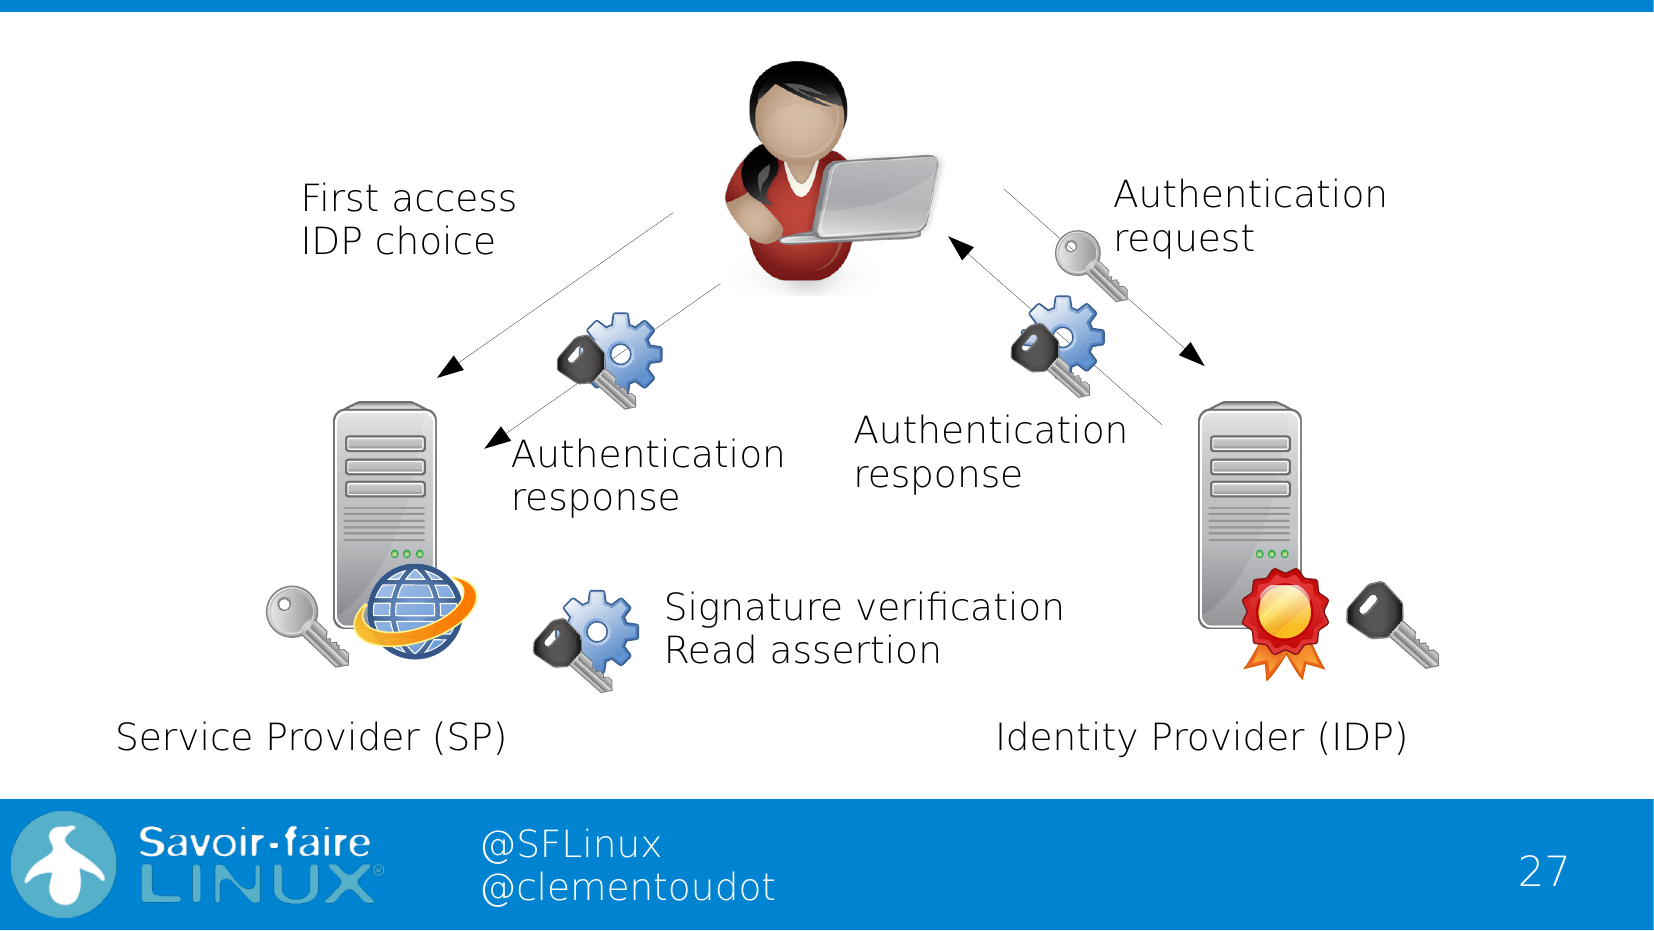

Authentication request
First access
IDP choice
Authentication response
Authentication response
Signature verification
Read assertion
Service Provider (SP)
Identity Provider (IDP)
27